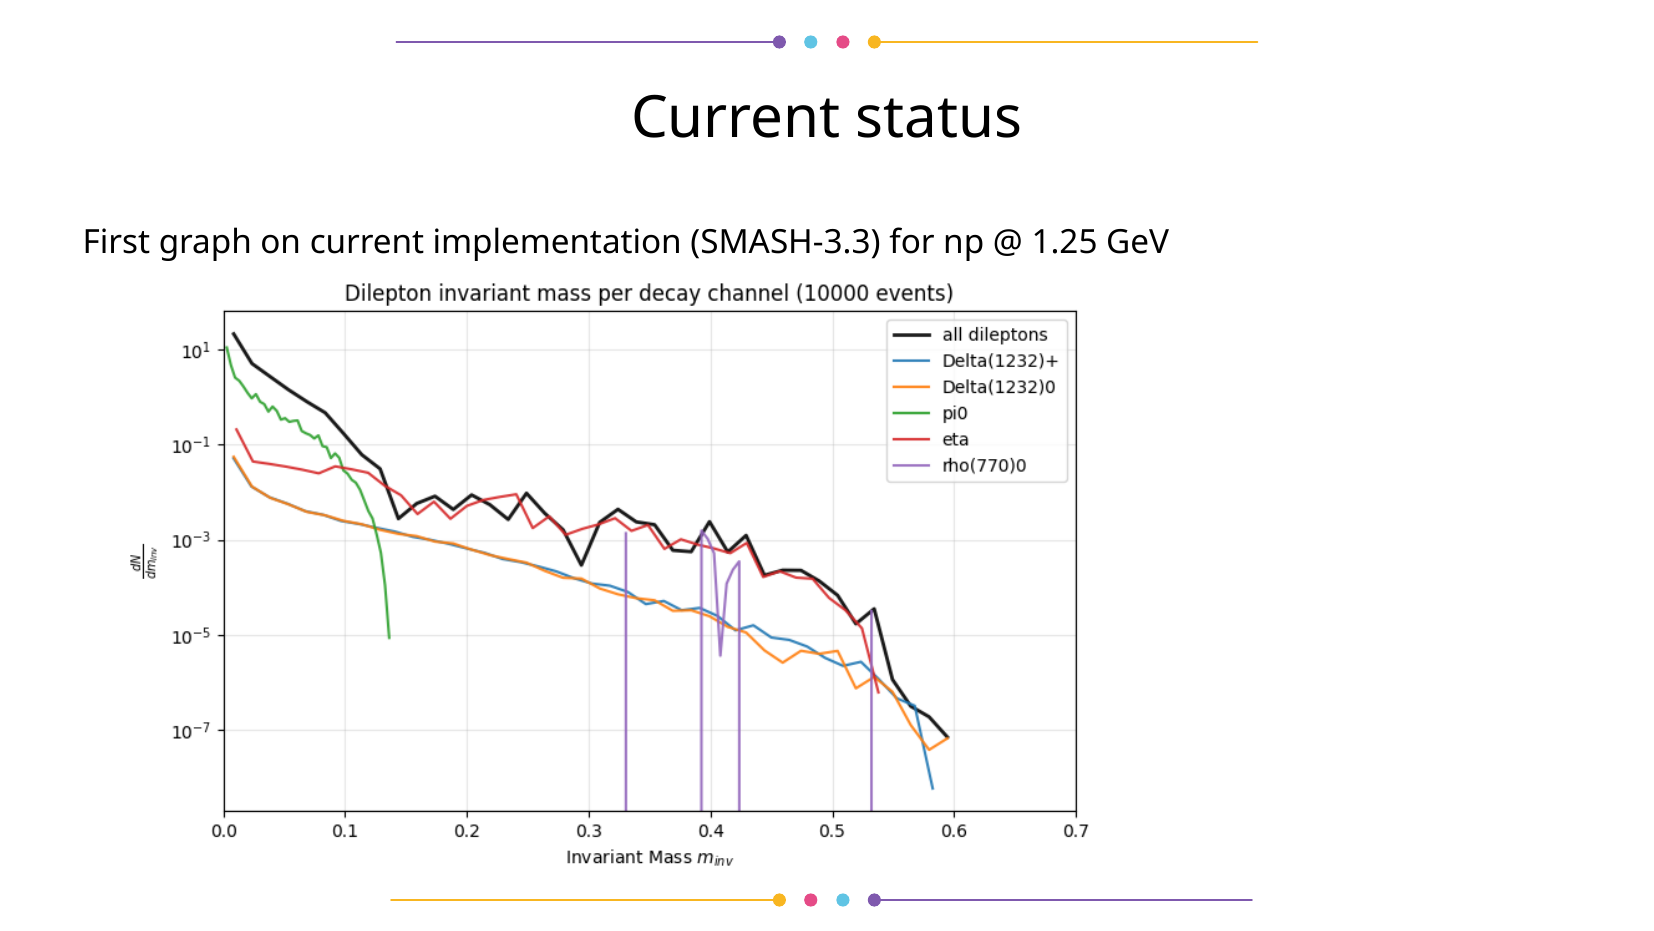

# Current status
First graph on current implementation (SMASH-3.3) for np @ 1.25 GeV